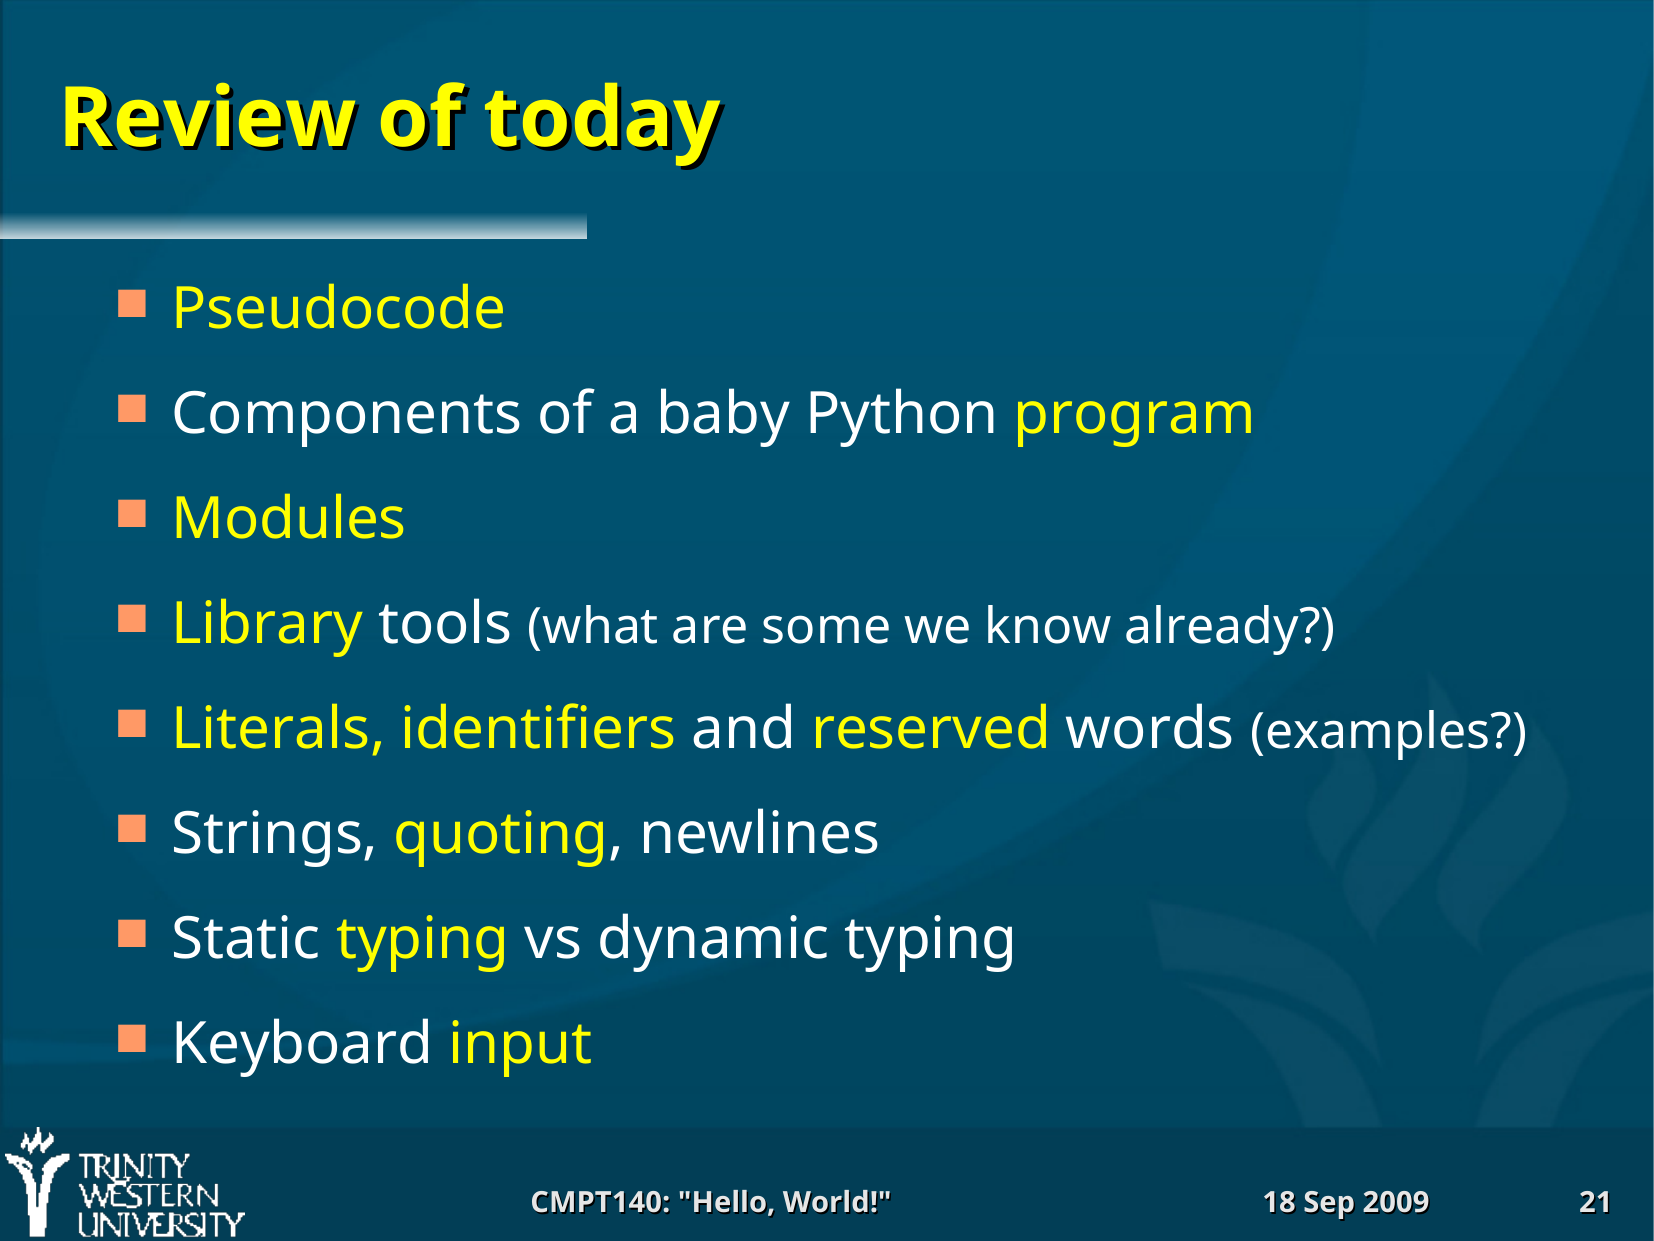

# Review of today
Pseudocode
Components of a baby Python program
Modules
Library tools (what are some we know already?)
Literals, identifiers and reserved words (examples?)
Strings, quoting, newlines
Static typing vs dynamic typing
Keyboard input
CMPT140: "Hello, World!"
18 Sep 2009
21